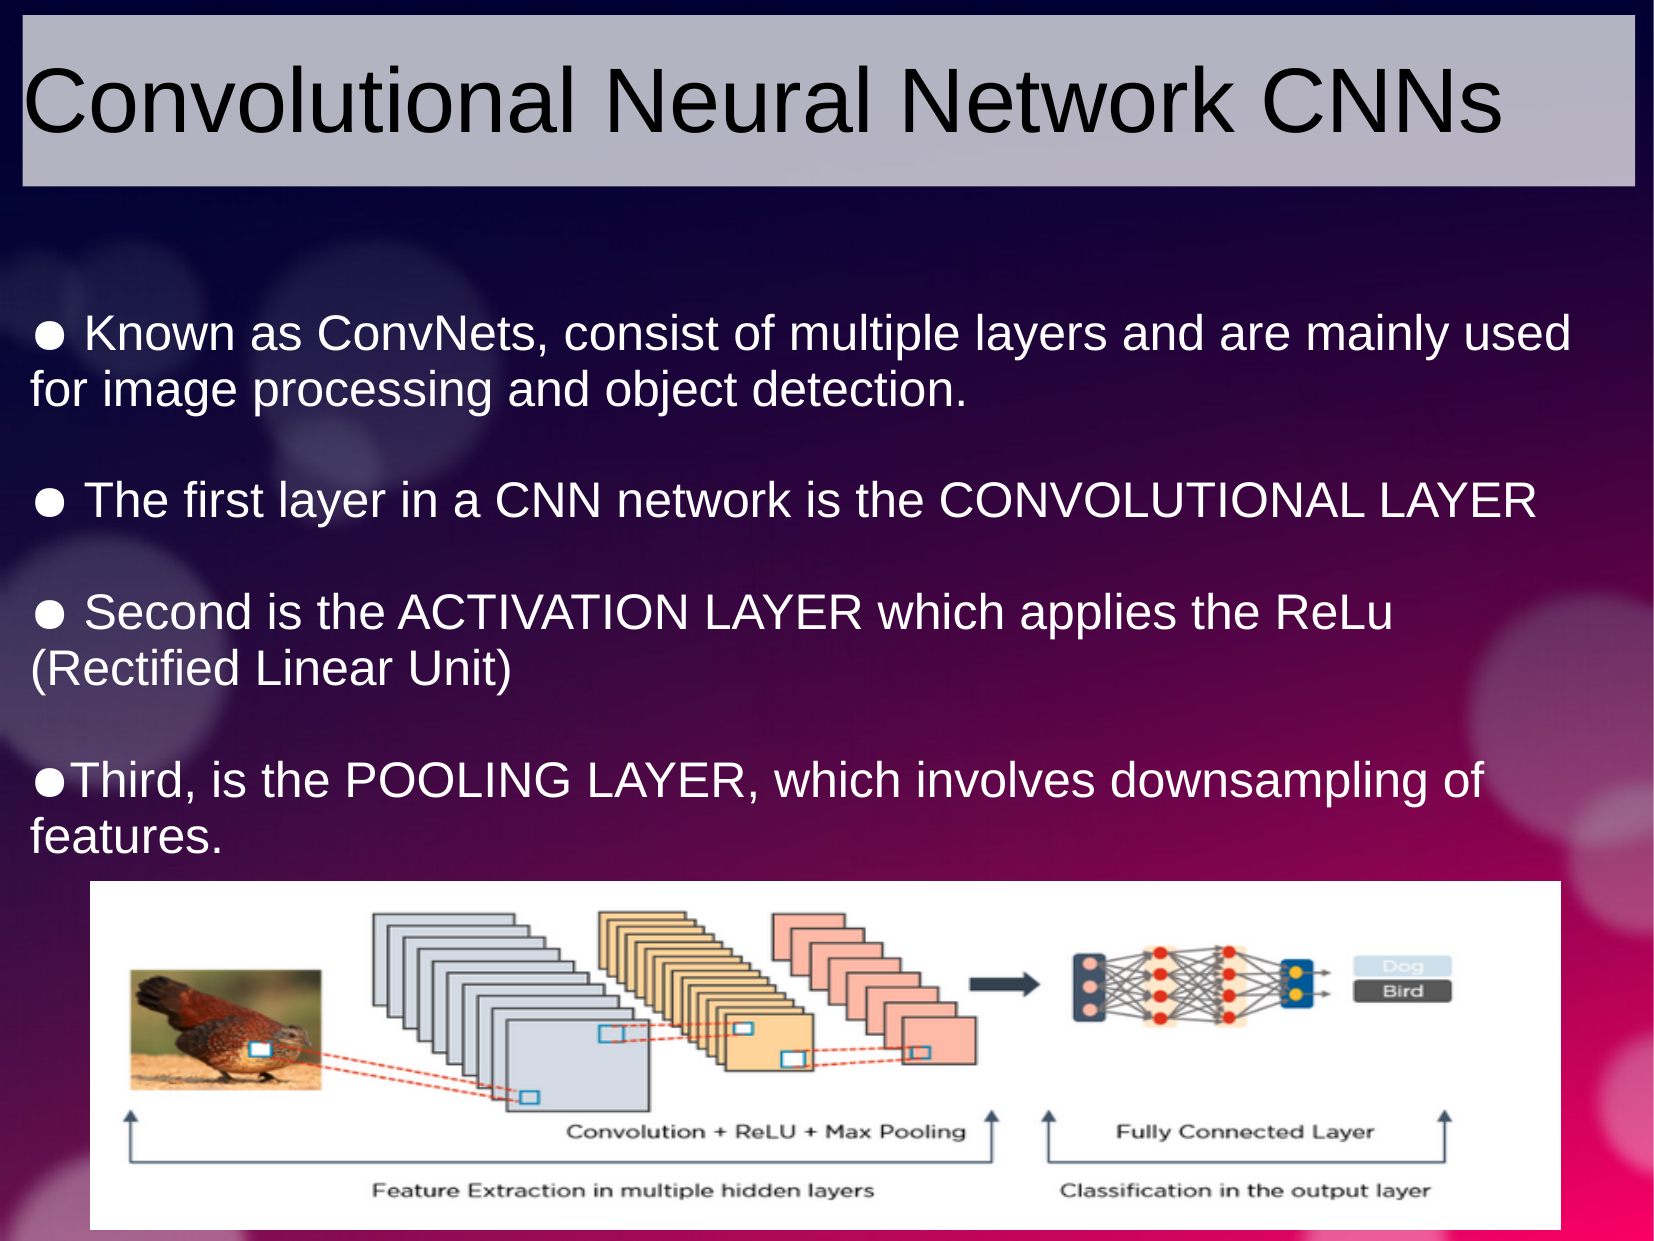

# Convolutional Neural Network CNNs
● Known as ConvNets, consist of multiple layers and are mainly used for image processing and object detection.
● The first layer in a CNN network is the CONVOLUTIONAL LAYER
● Second is the ACTIVATION LAYER which applies the ReLu (Rectified Linear Unit)
●Third, is the POOLING LAYER, which involves downsampling of features.